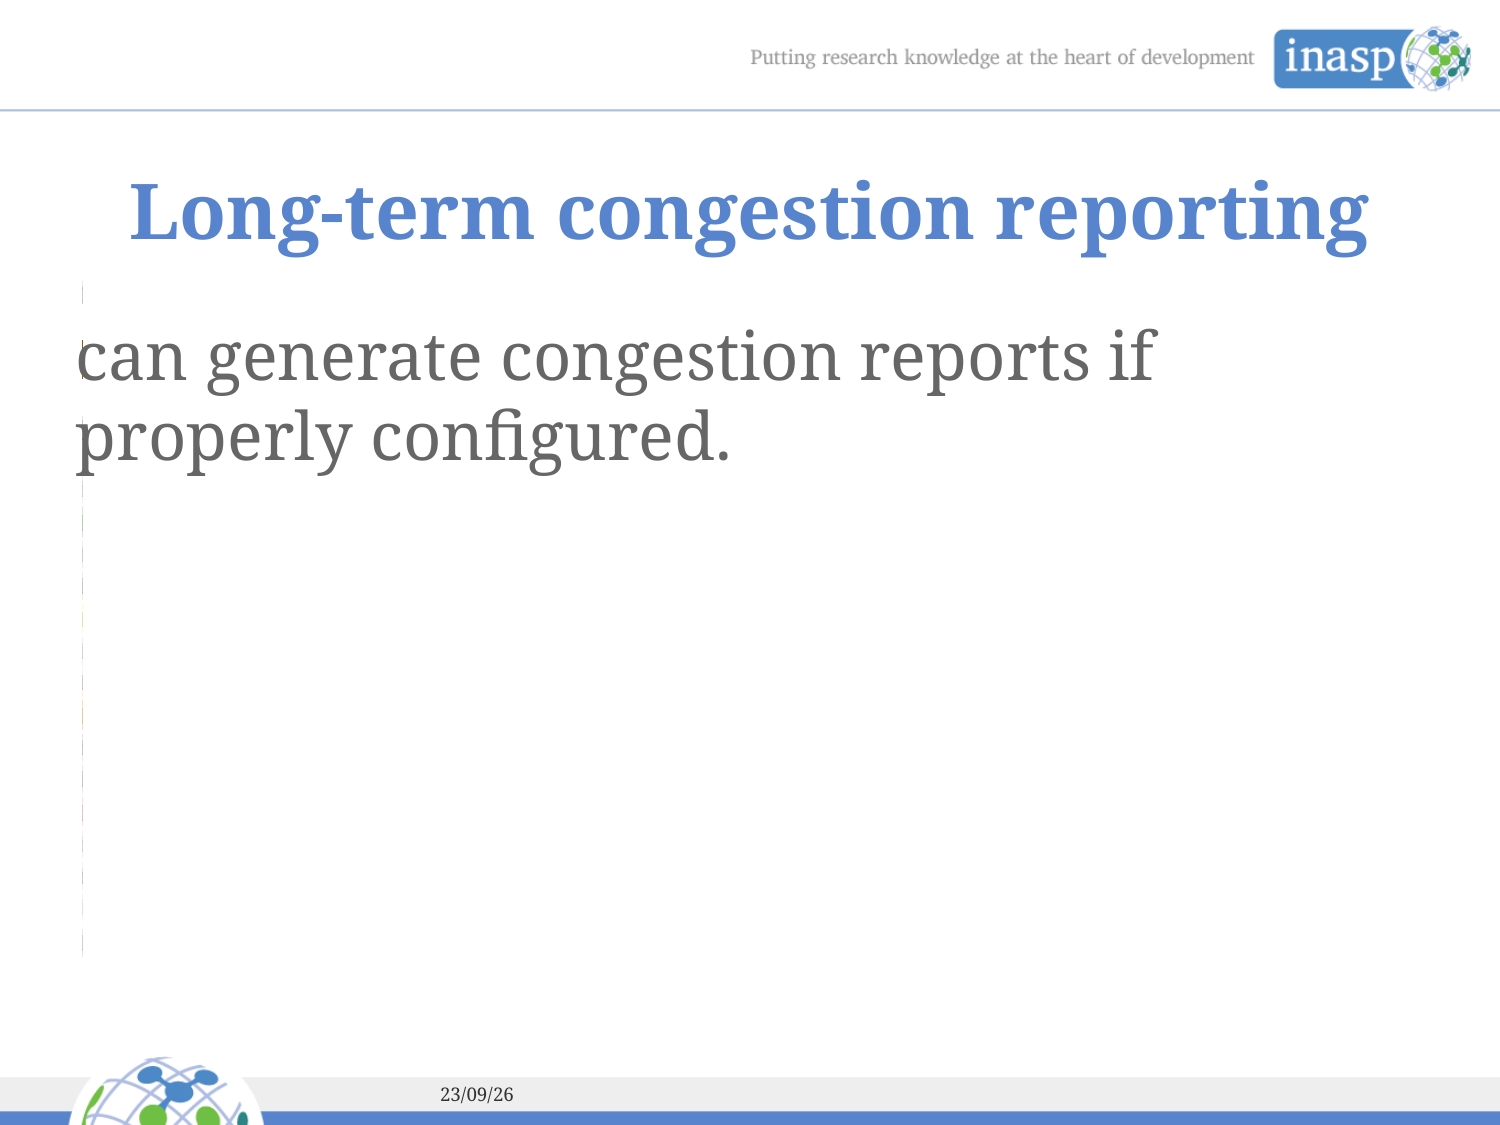

# Long-term congestion reporting
can generate congestion reports if properly configured.